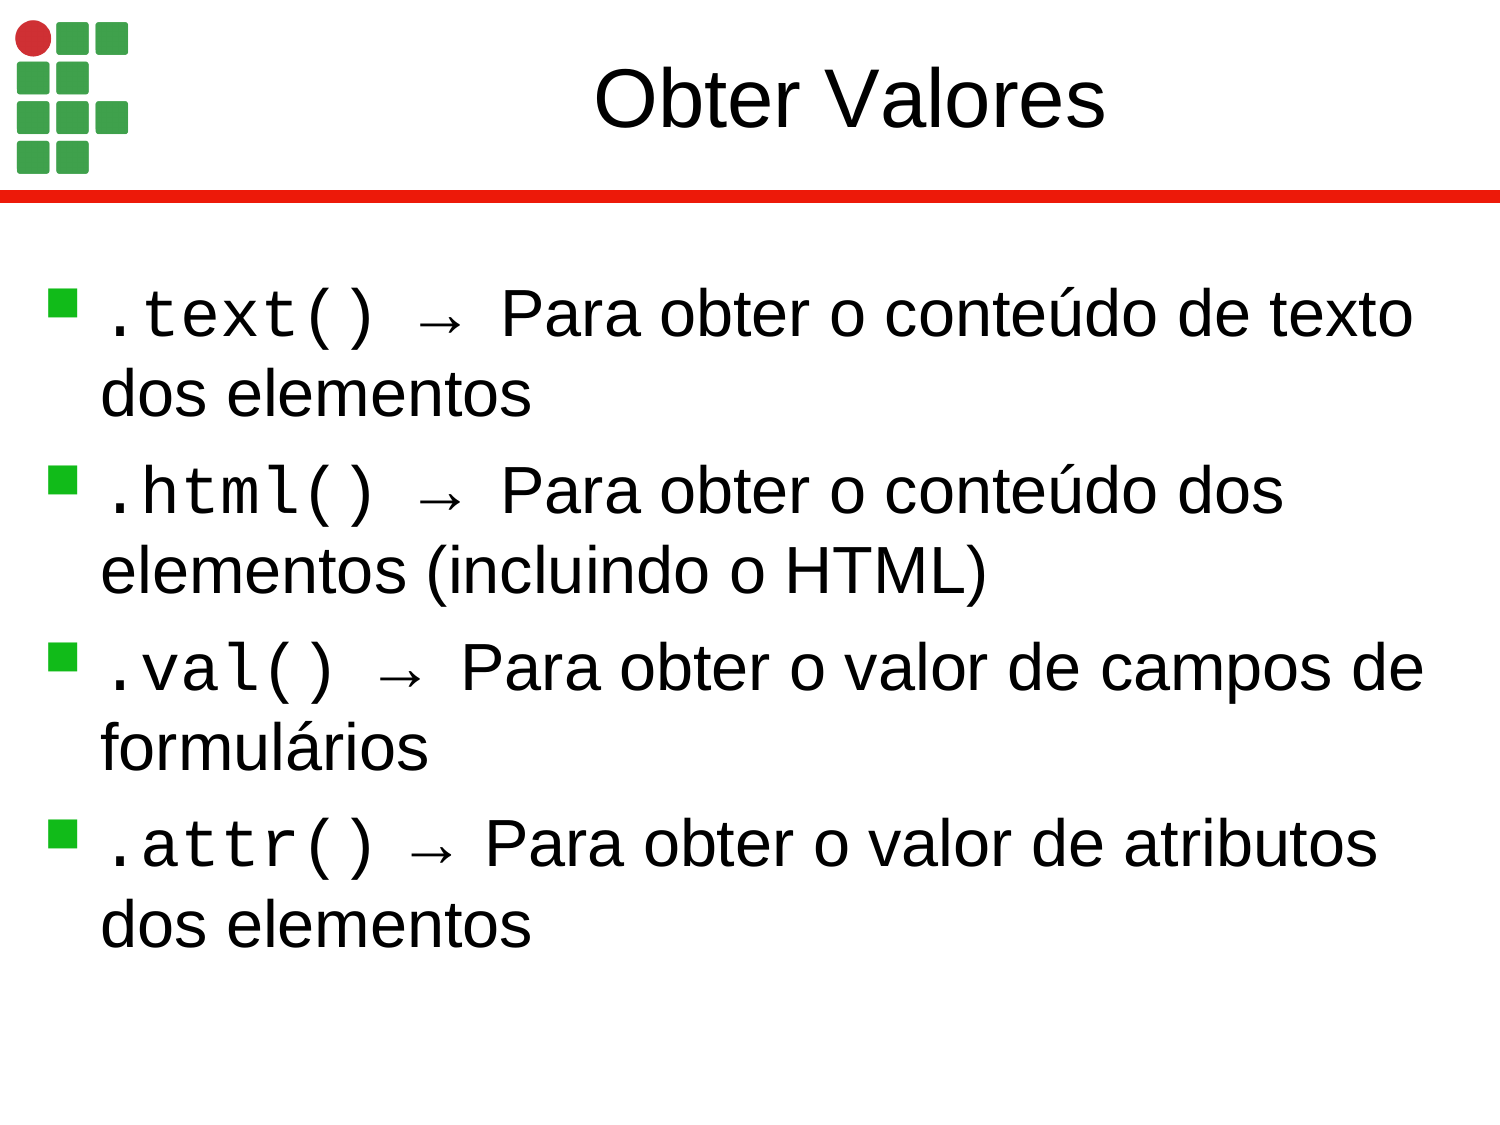

# Obter Valores
.text() → Para obter o conteúdo de texto dos elementos
.html() → Para obter o conteúdo dos elementos (incluindo o HTML)
.val() → Para obter o valor de campos de formulários
.attr() → Para obter o valor de atributos dos elementos